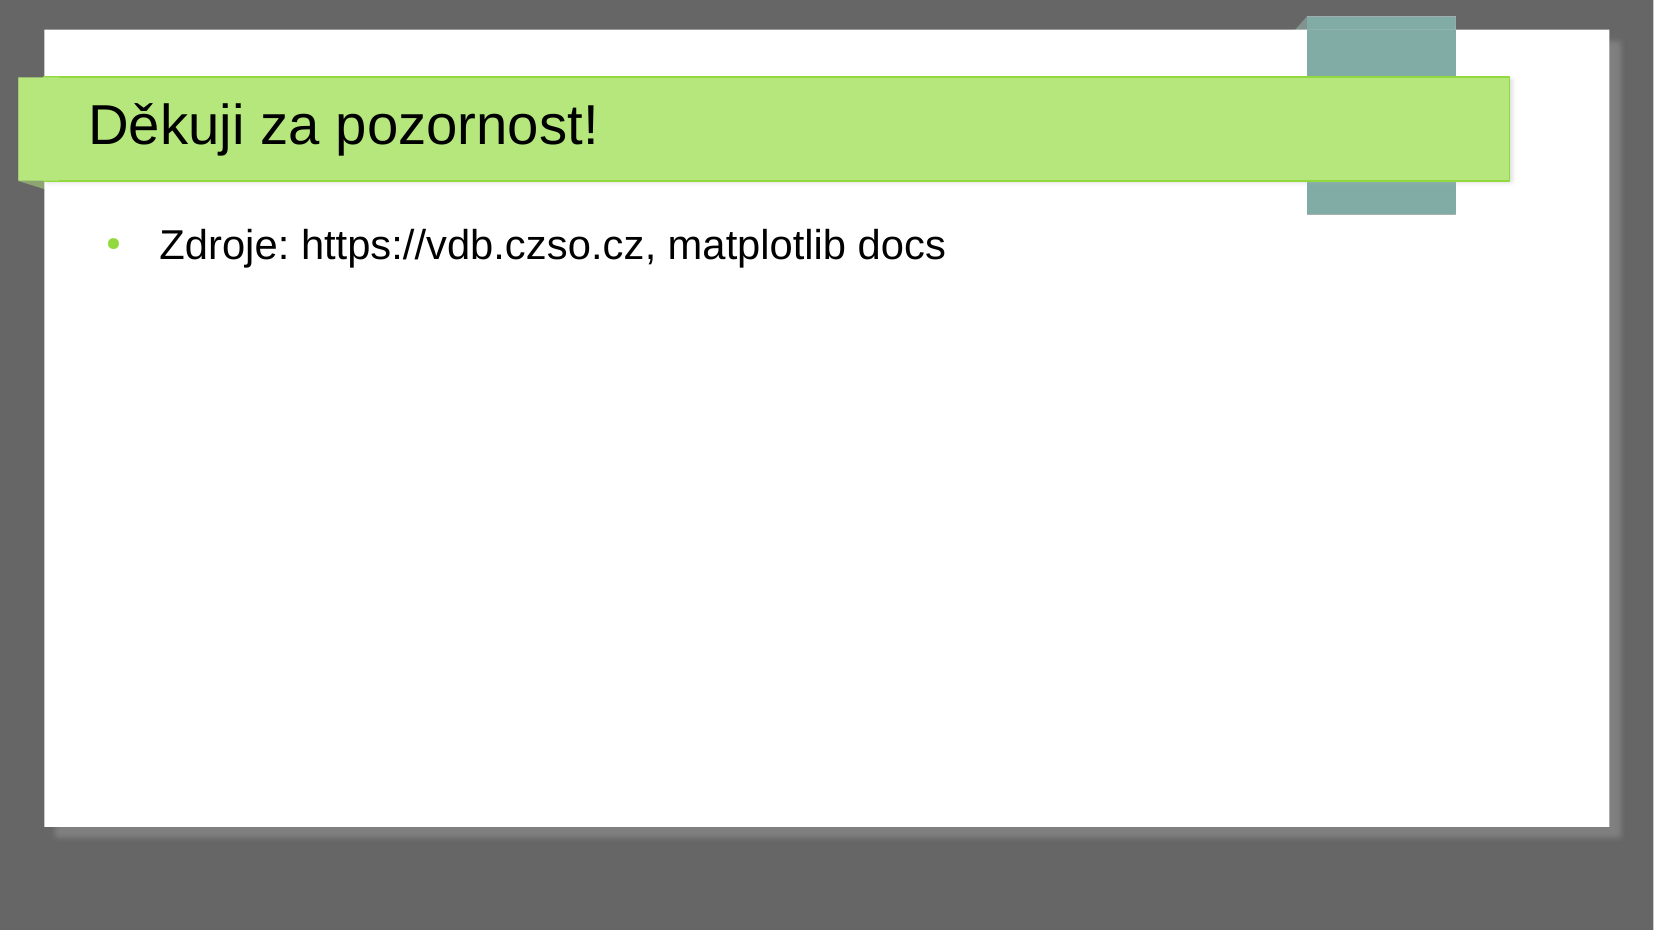

# Děkuji za pozornost!
Zdroje: https://vdb.czso.cz, matplotlib docs